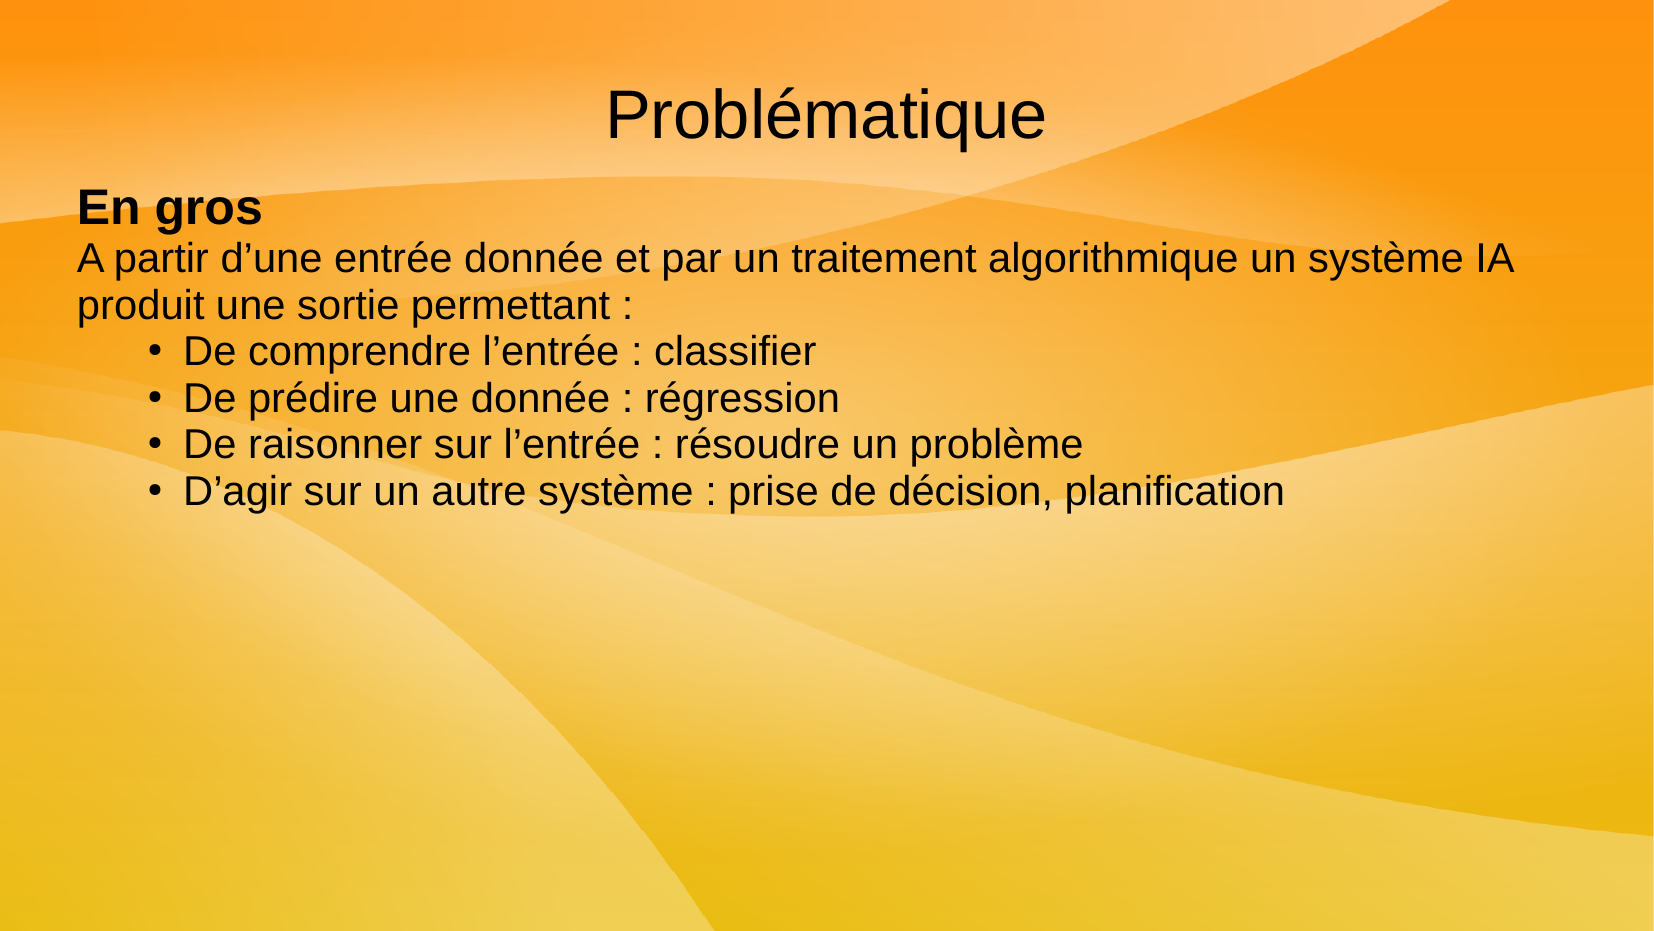

# Problématique
En gros
A partir d’une entrée donnée et par un traitement algorithmique un système IA produit une sortie permettant :
De comprendre l’entrée : classifier
De prédire une donnée : régression
De raisonner sur l’entrée : résoudre un problème
D’agir sur un autre système : prise de décision, planification